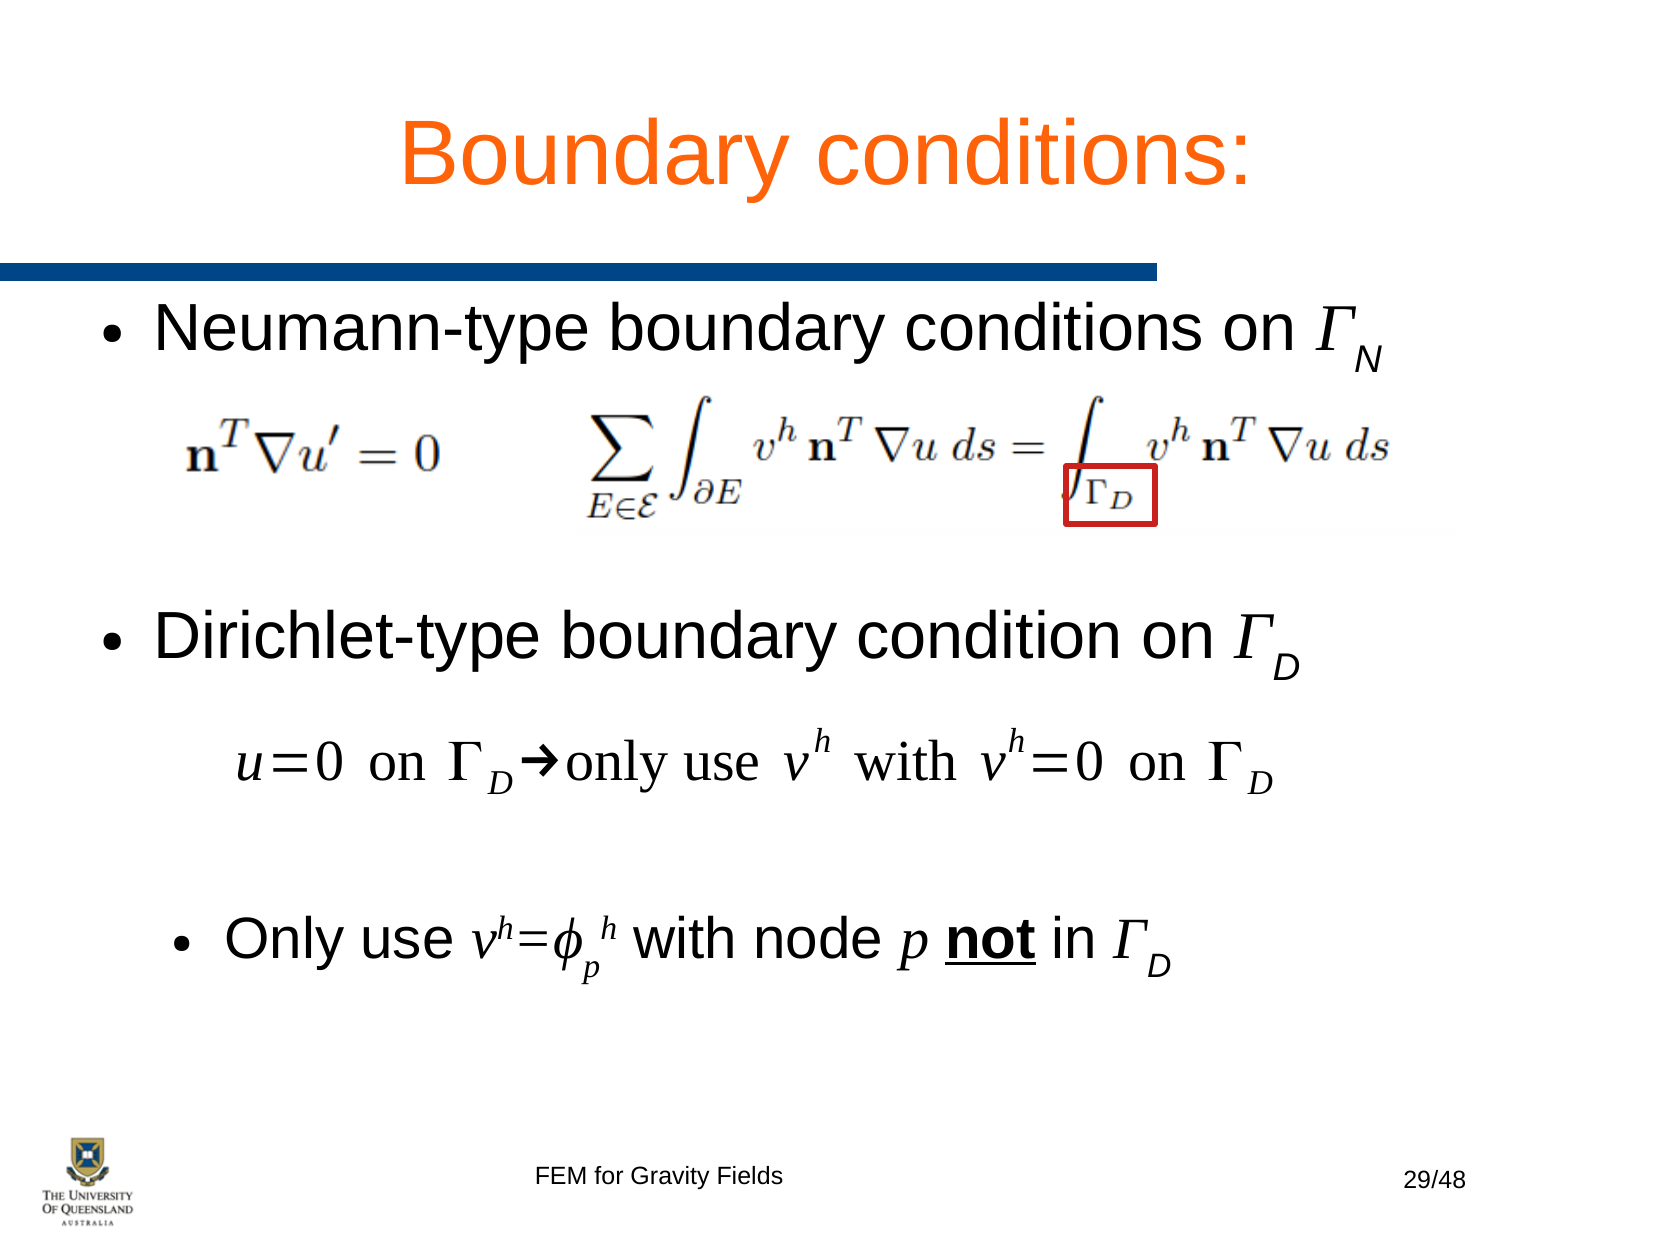

# Boundary conditions:
Neumann-type boundary conditions on ΓN
Dirichlet-type boundary condition on ΓD
Only use vh=ϕph with node p not in ΓD